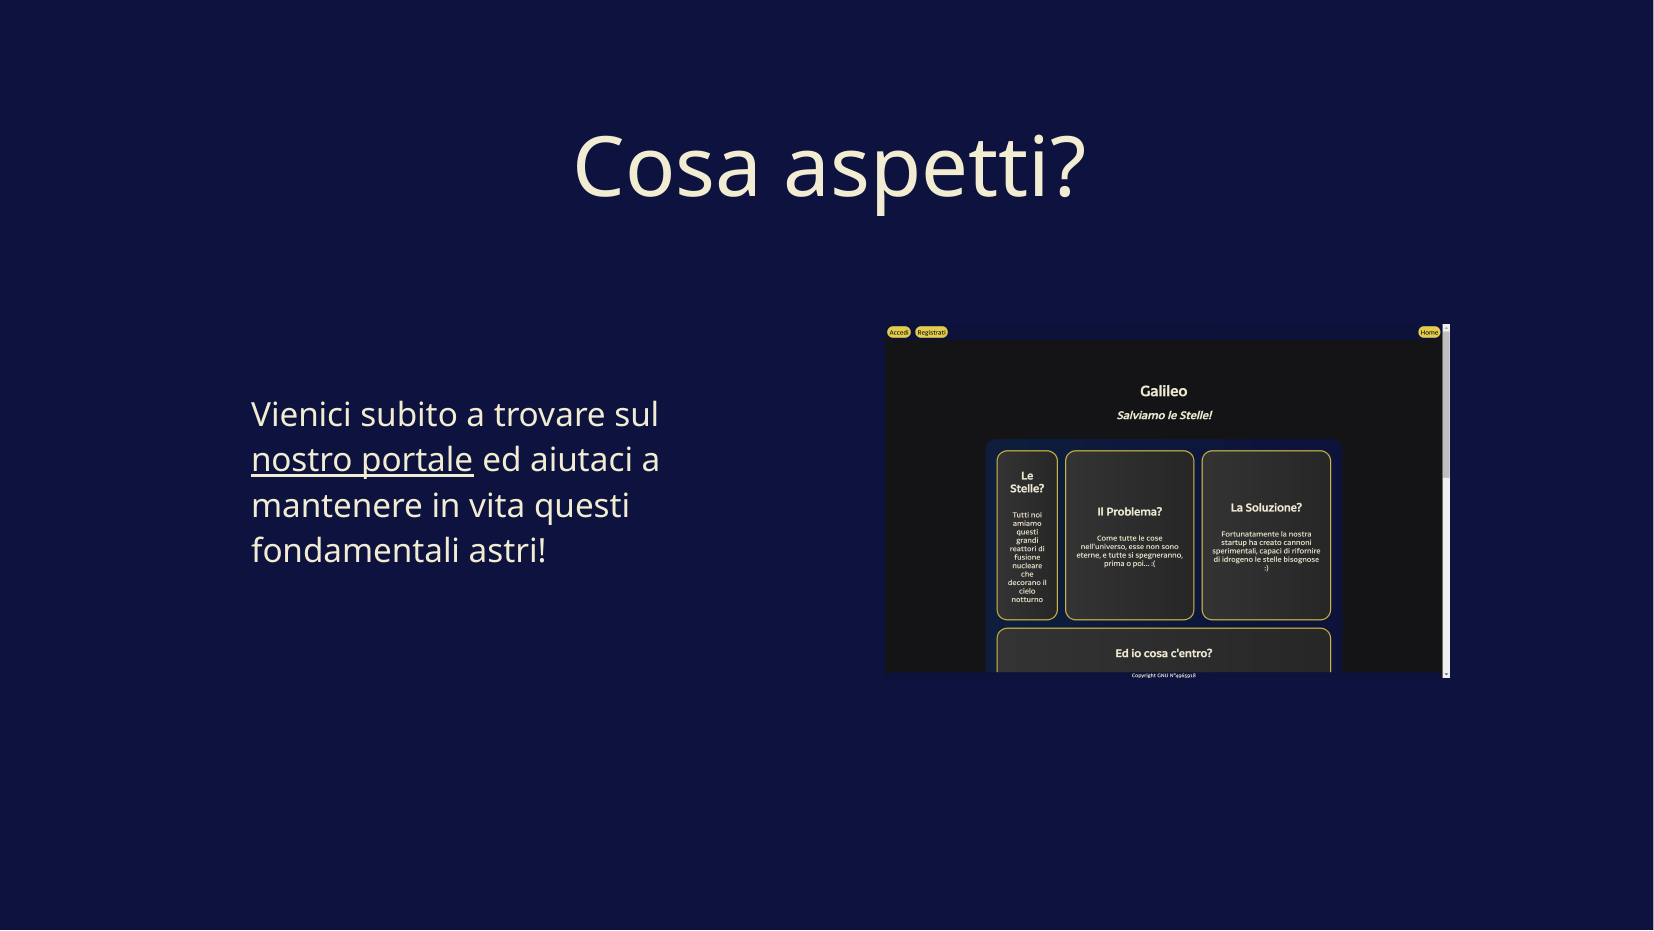

# Cosa aspetti?
Vienici subito a trovare sul nostro portale ed aiutaci a mantenere in vita questi fondamentali astri!